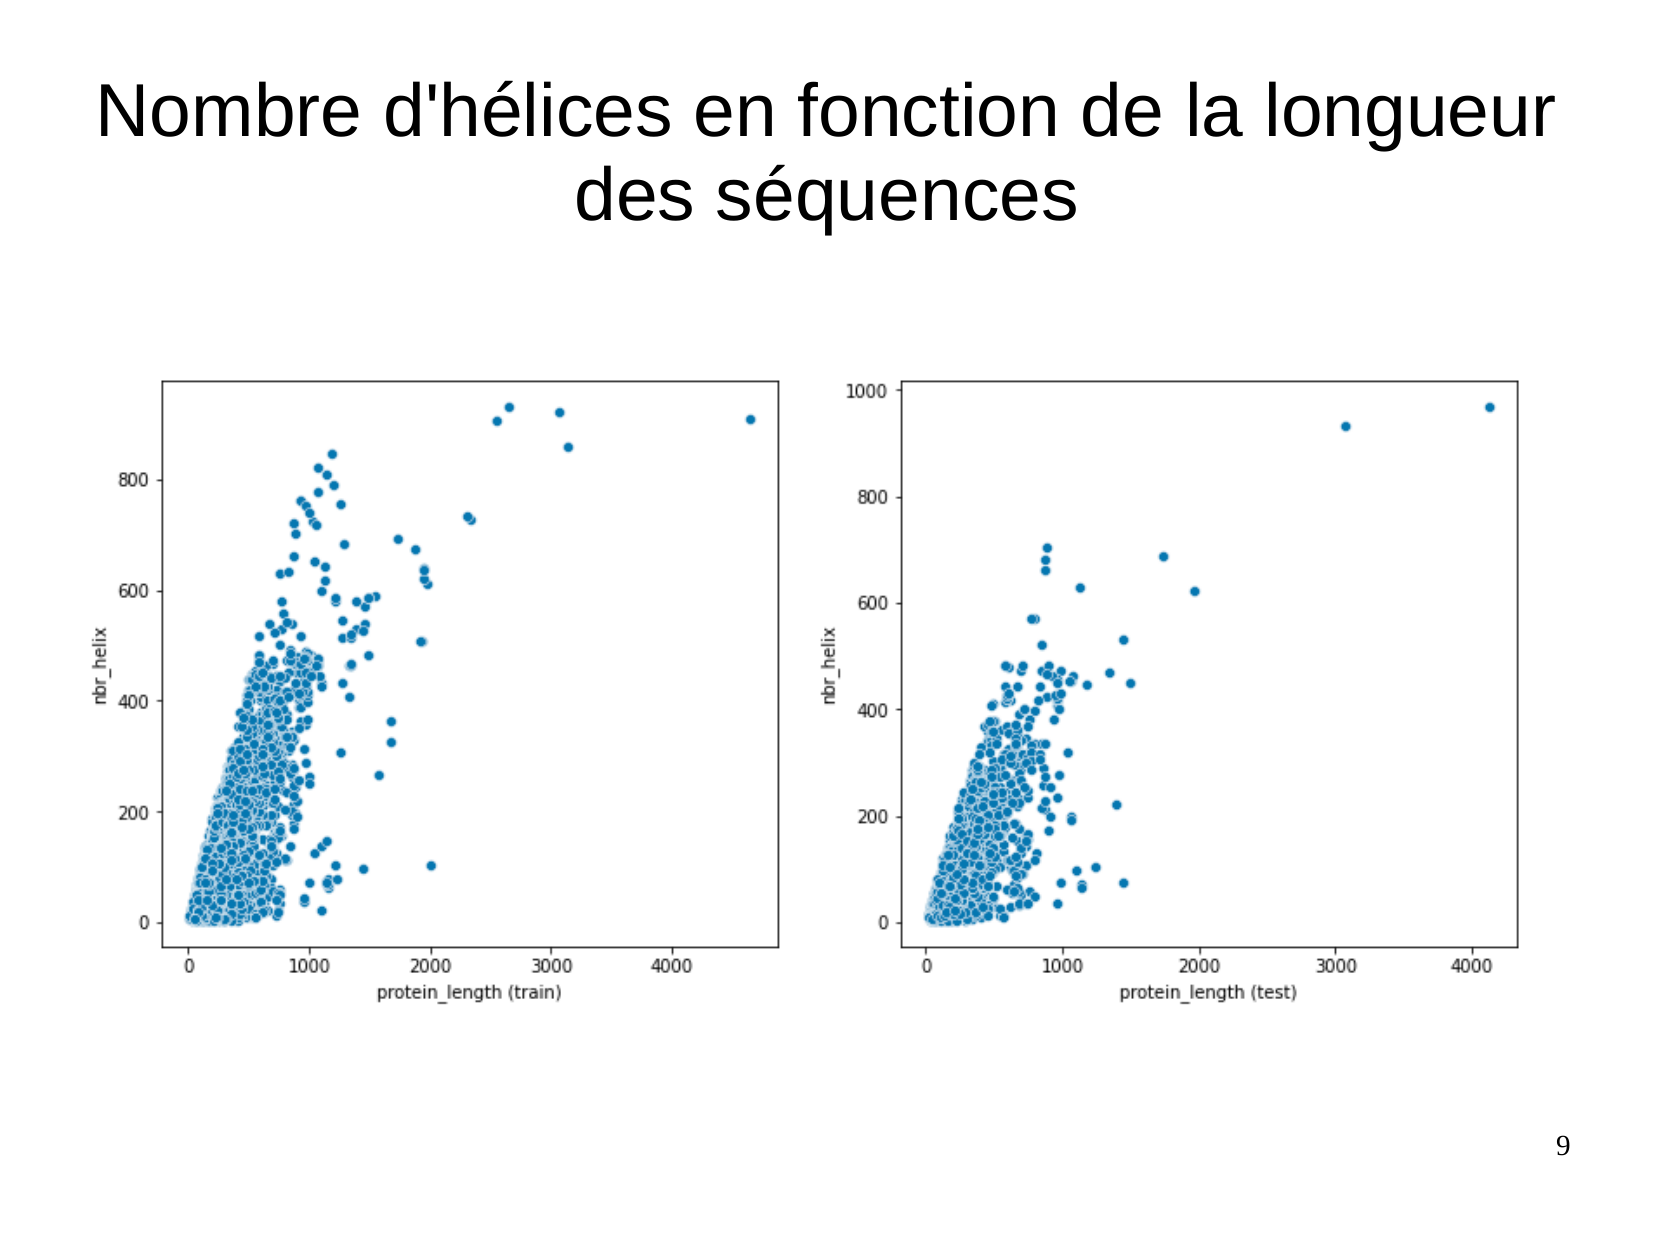

# Nombre d'hélices en fonction de la longueur des séquences
9